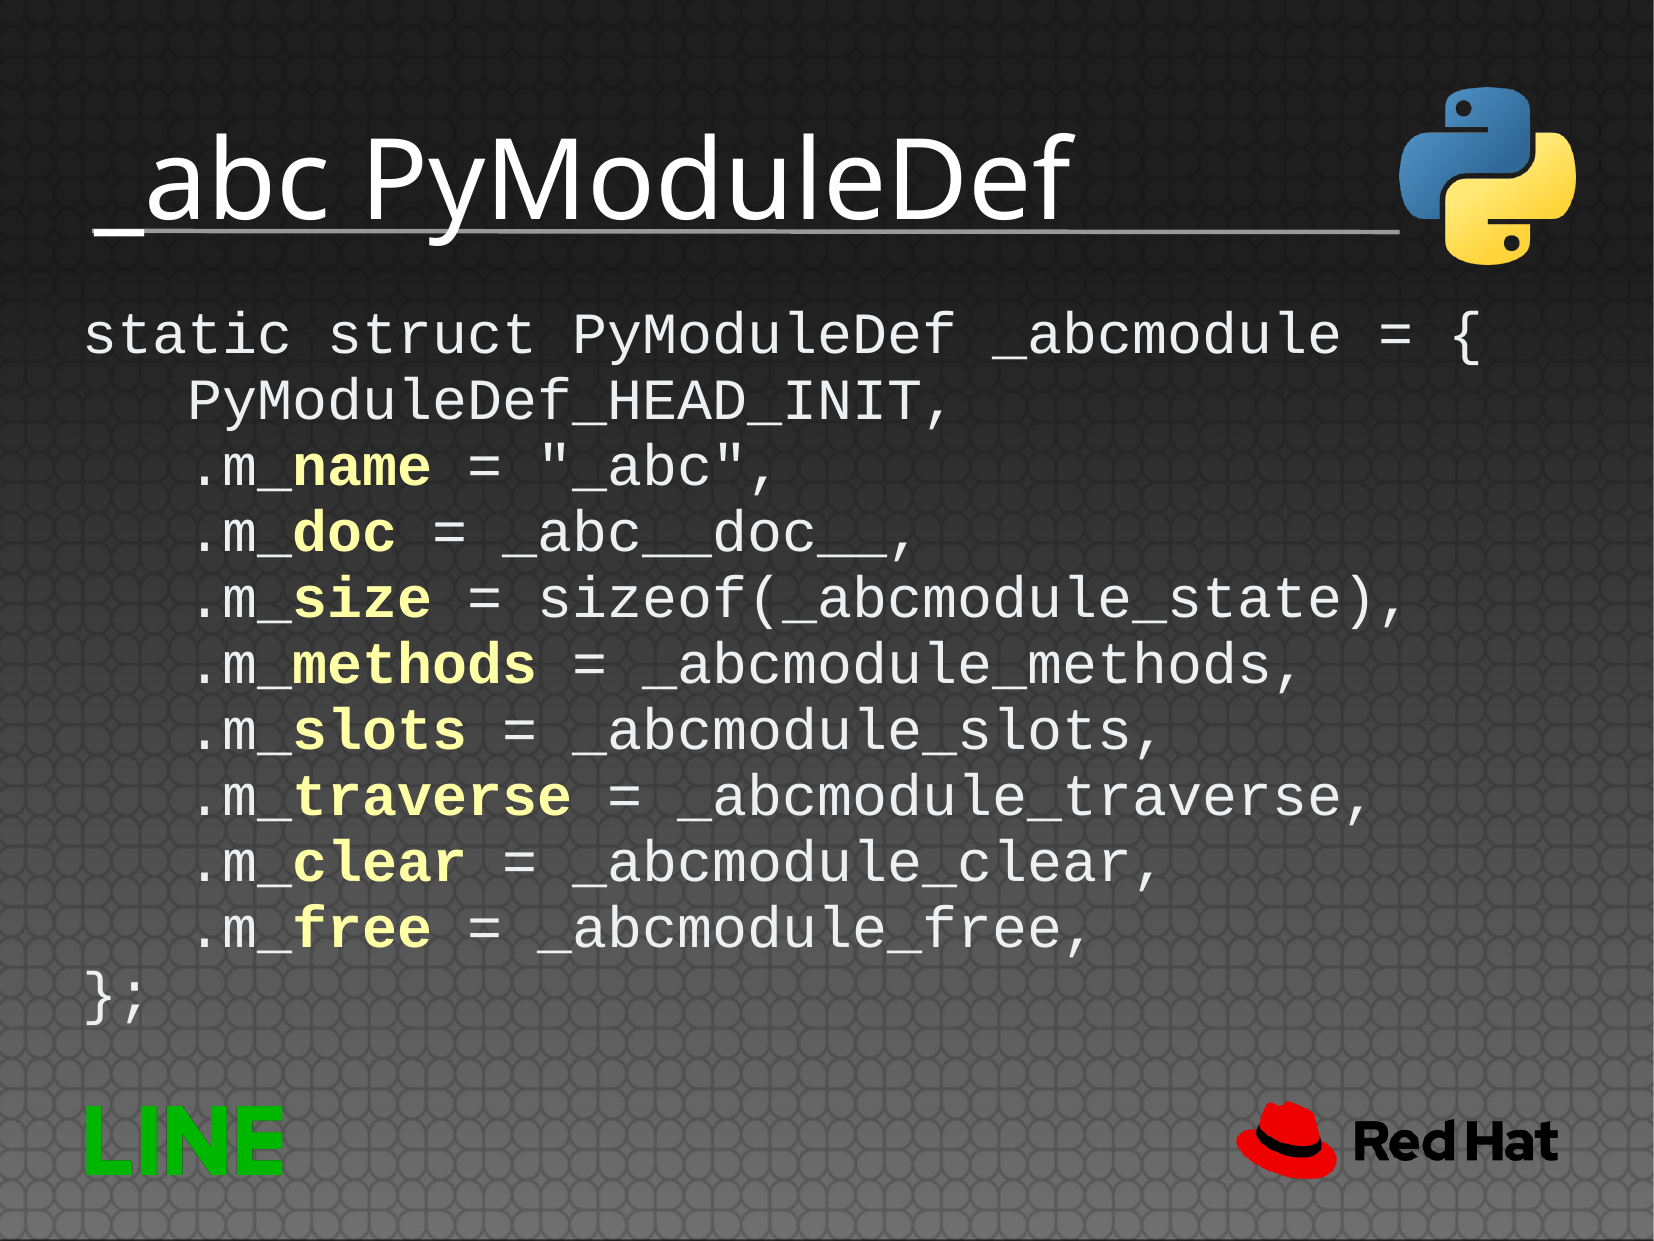

_abc PyModuleDef
# static struct PyModuleDef _abcmodule = { PyModuleDef_HEAD_INIT, .m_name = "_abc", .m_doc = _abc__doc__, .m_size = sizeof(_abcmodule_state), .m_methods = _abcmodule_methods, .m_slots = _abcmodule_slots, .m_traverse = _abcmodule_traverse, .m_clear = _abcmodule_clear, .m_free = _abcmodule_free, };